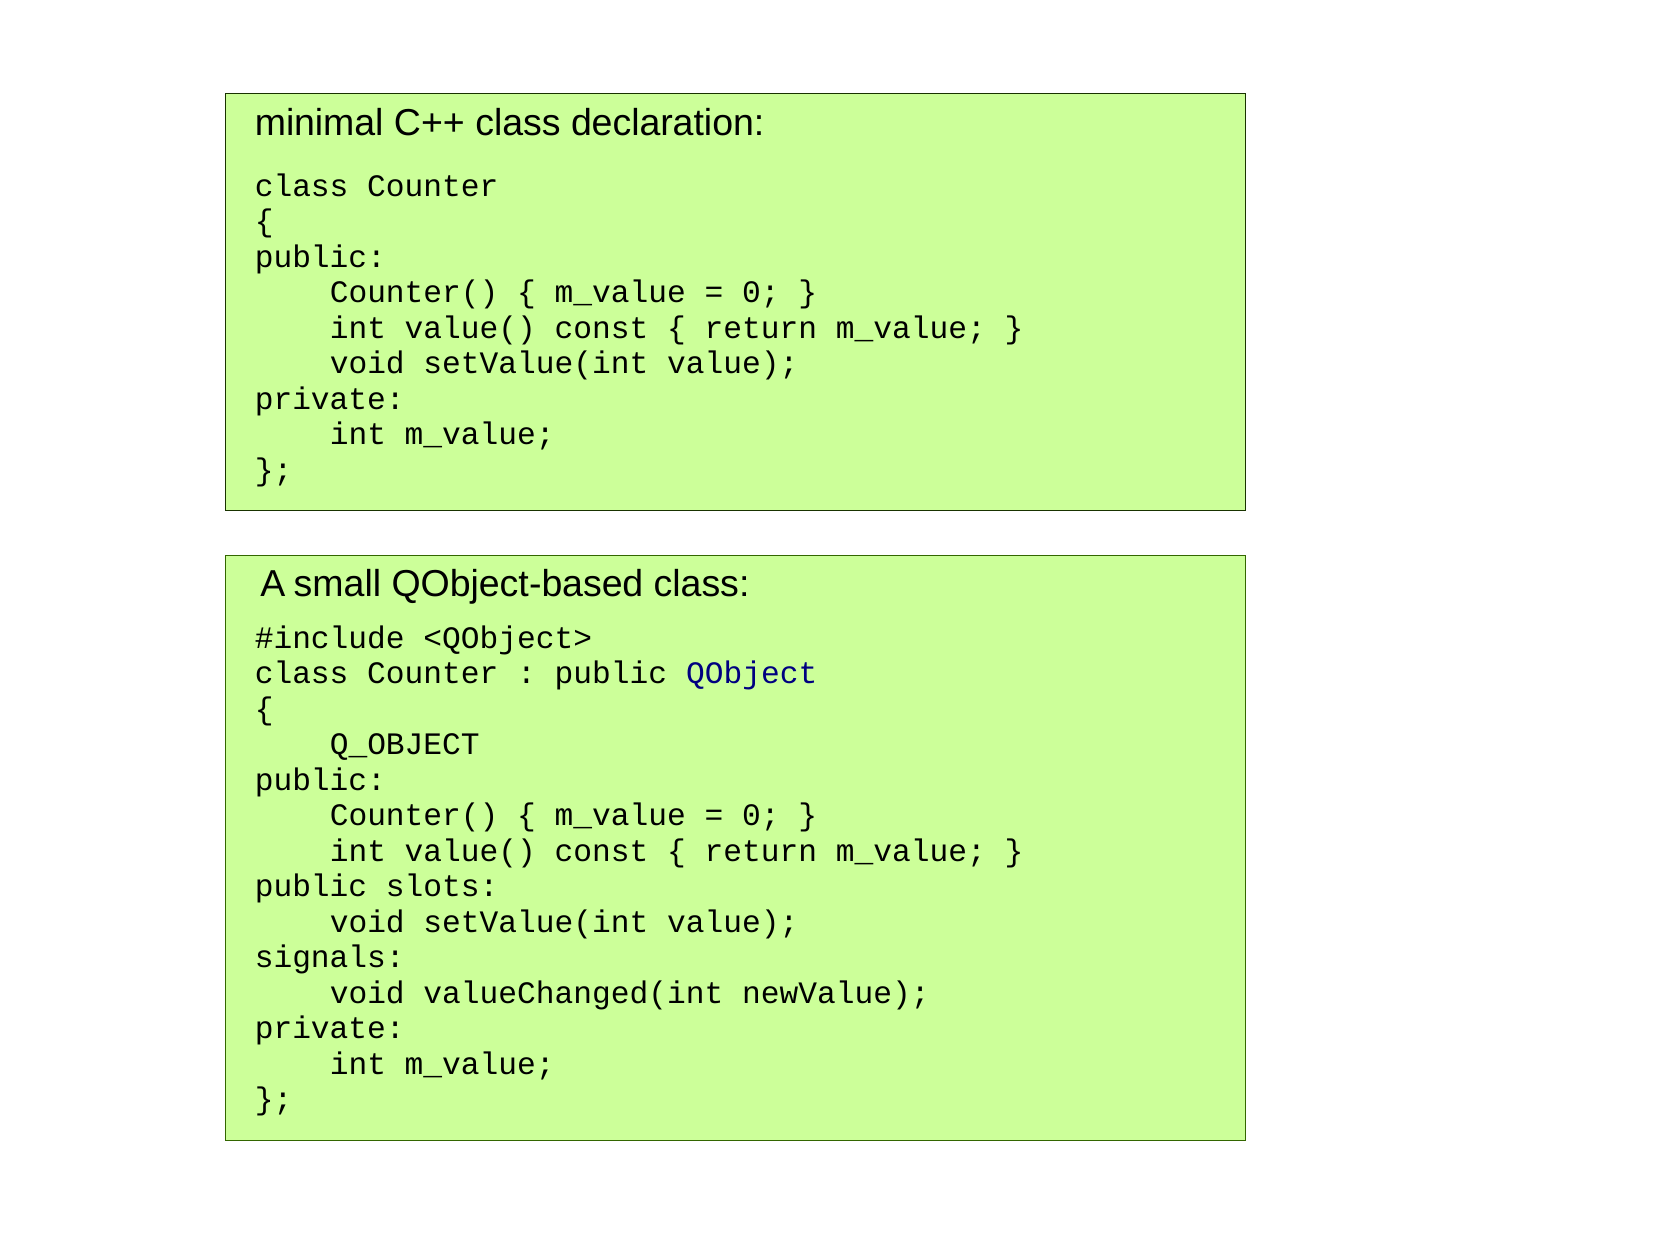

minimal C++ class declaration:
class Counter
{
public:
 Counter() { m_value = 0; }
 int value() const { return m_value; }
 void setValue(int value);
private:
 int m_value;
};
A small QObject-based class:
#include <QObject>
class Counter : public QObject
{
 Q_OBJECT
public:
 Counter() { m_value = 0; }
 int value() const { return m_value; }
public slots:
 void setValue(int value);
signals:
 void valueChanged(int newValue);
private:
 int m_value;
};